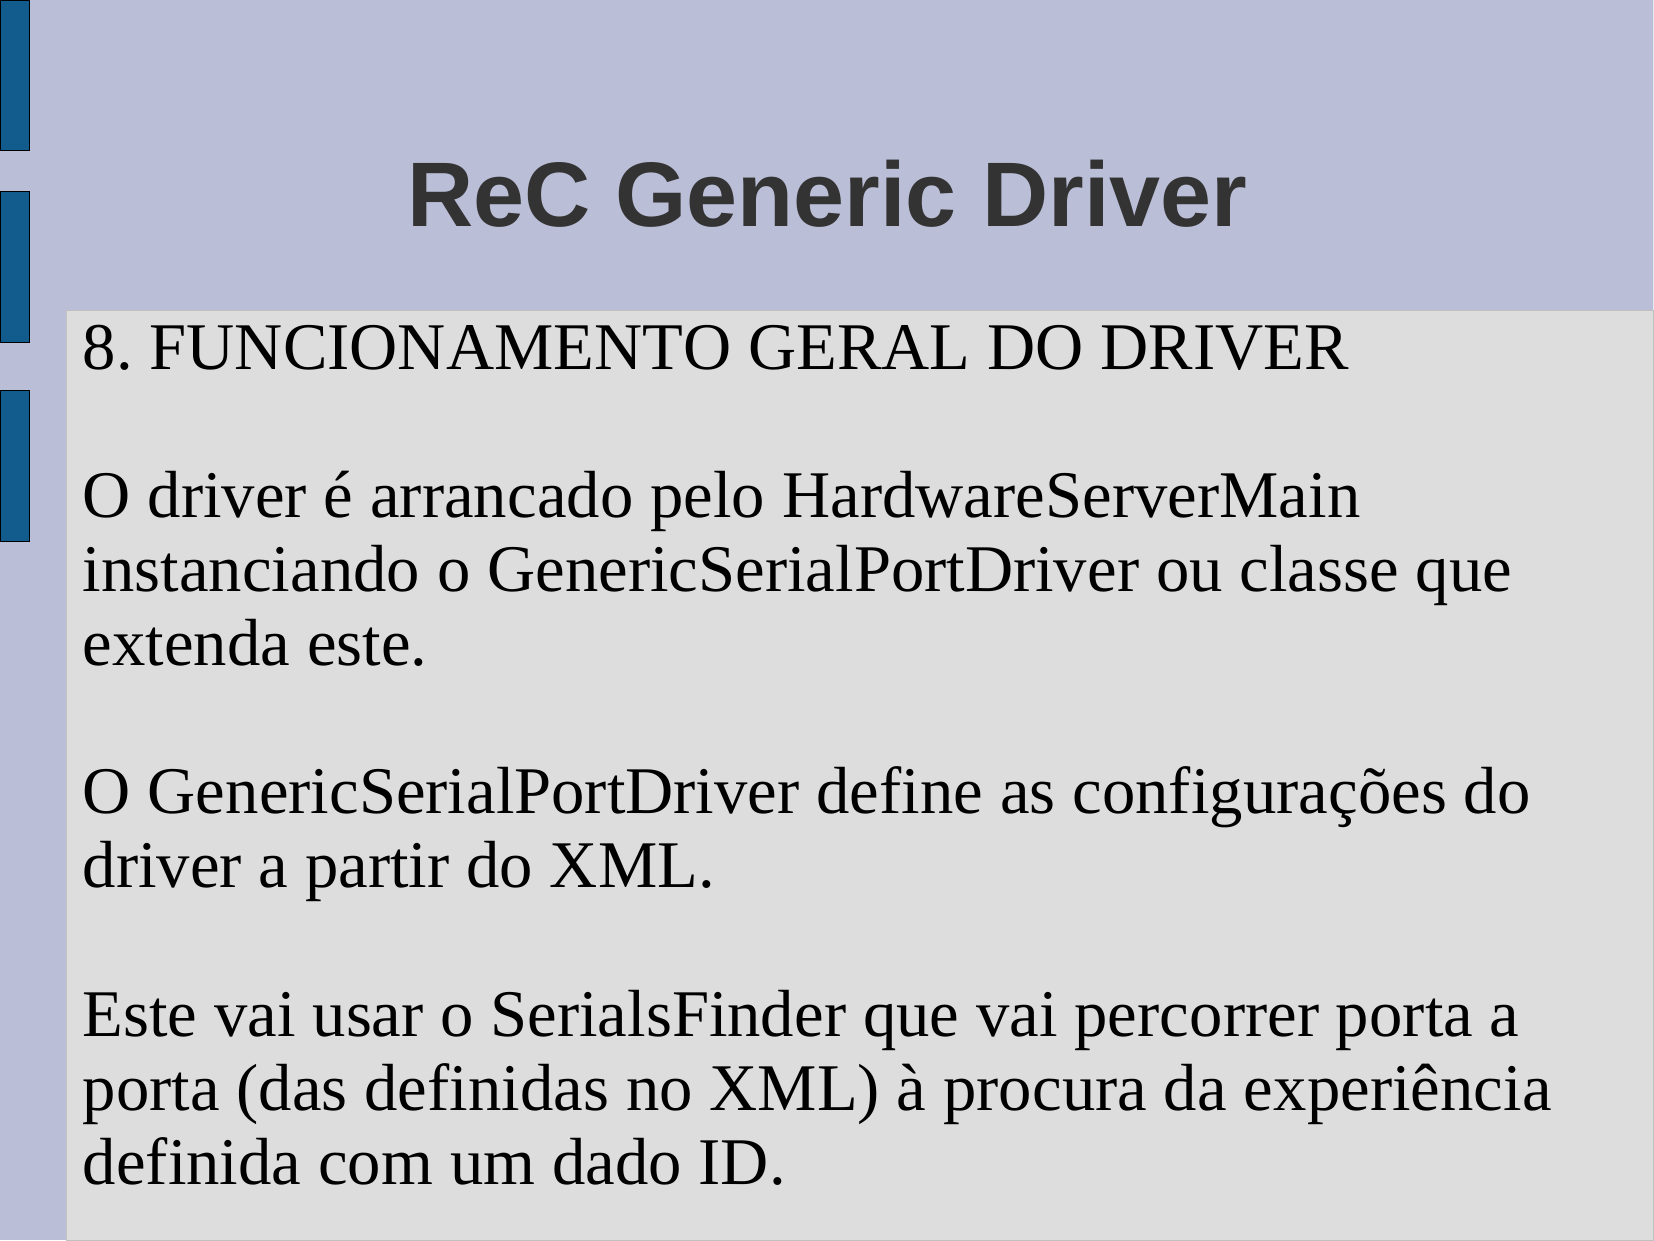

# ReC Generic Driver
8. FUNCIONAMENTO GERAL DO DRIVER
O driver é arrancado pelo HardwareServerMain instanciando o GenericSerialPortDriver ou classe que extenda este.
O GenericSerialPortDriver define as configurações do driver a partir do XML.
Este vai usar o SerialsFinder que vai percorrer porta a porta (das definidas no XML) à procura da experiência definida com um dado ID.